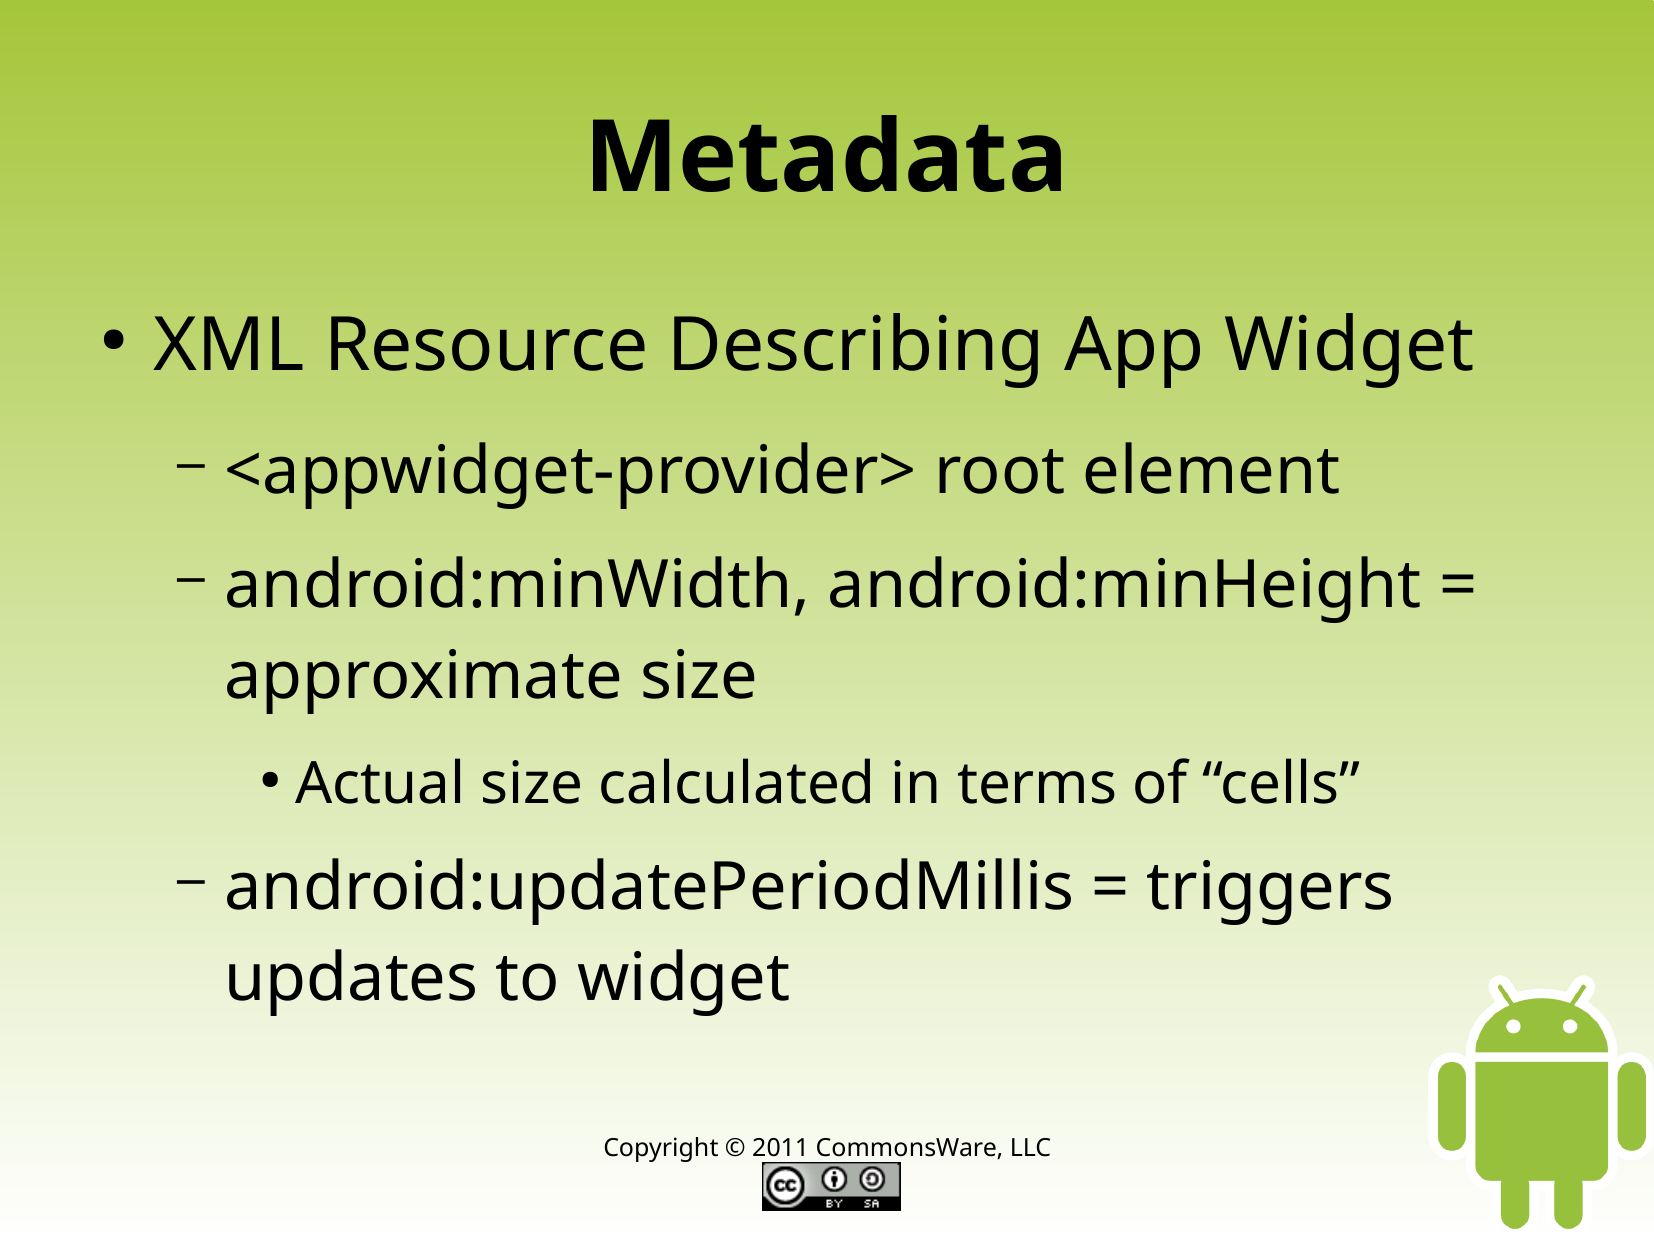

# Metadata
XML Resource Describing App Widget
<appwidget-provider> root element
android:minWidth, android:minHeight = approximate size
Actual size calculated in terms of “cells”
android:updatePeriodMillis = triggers updates to widget